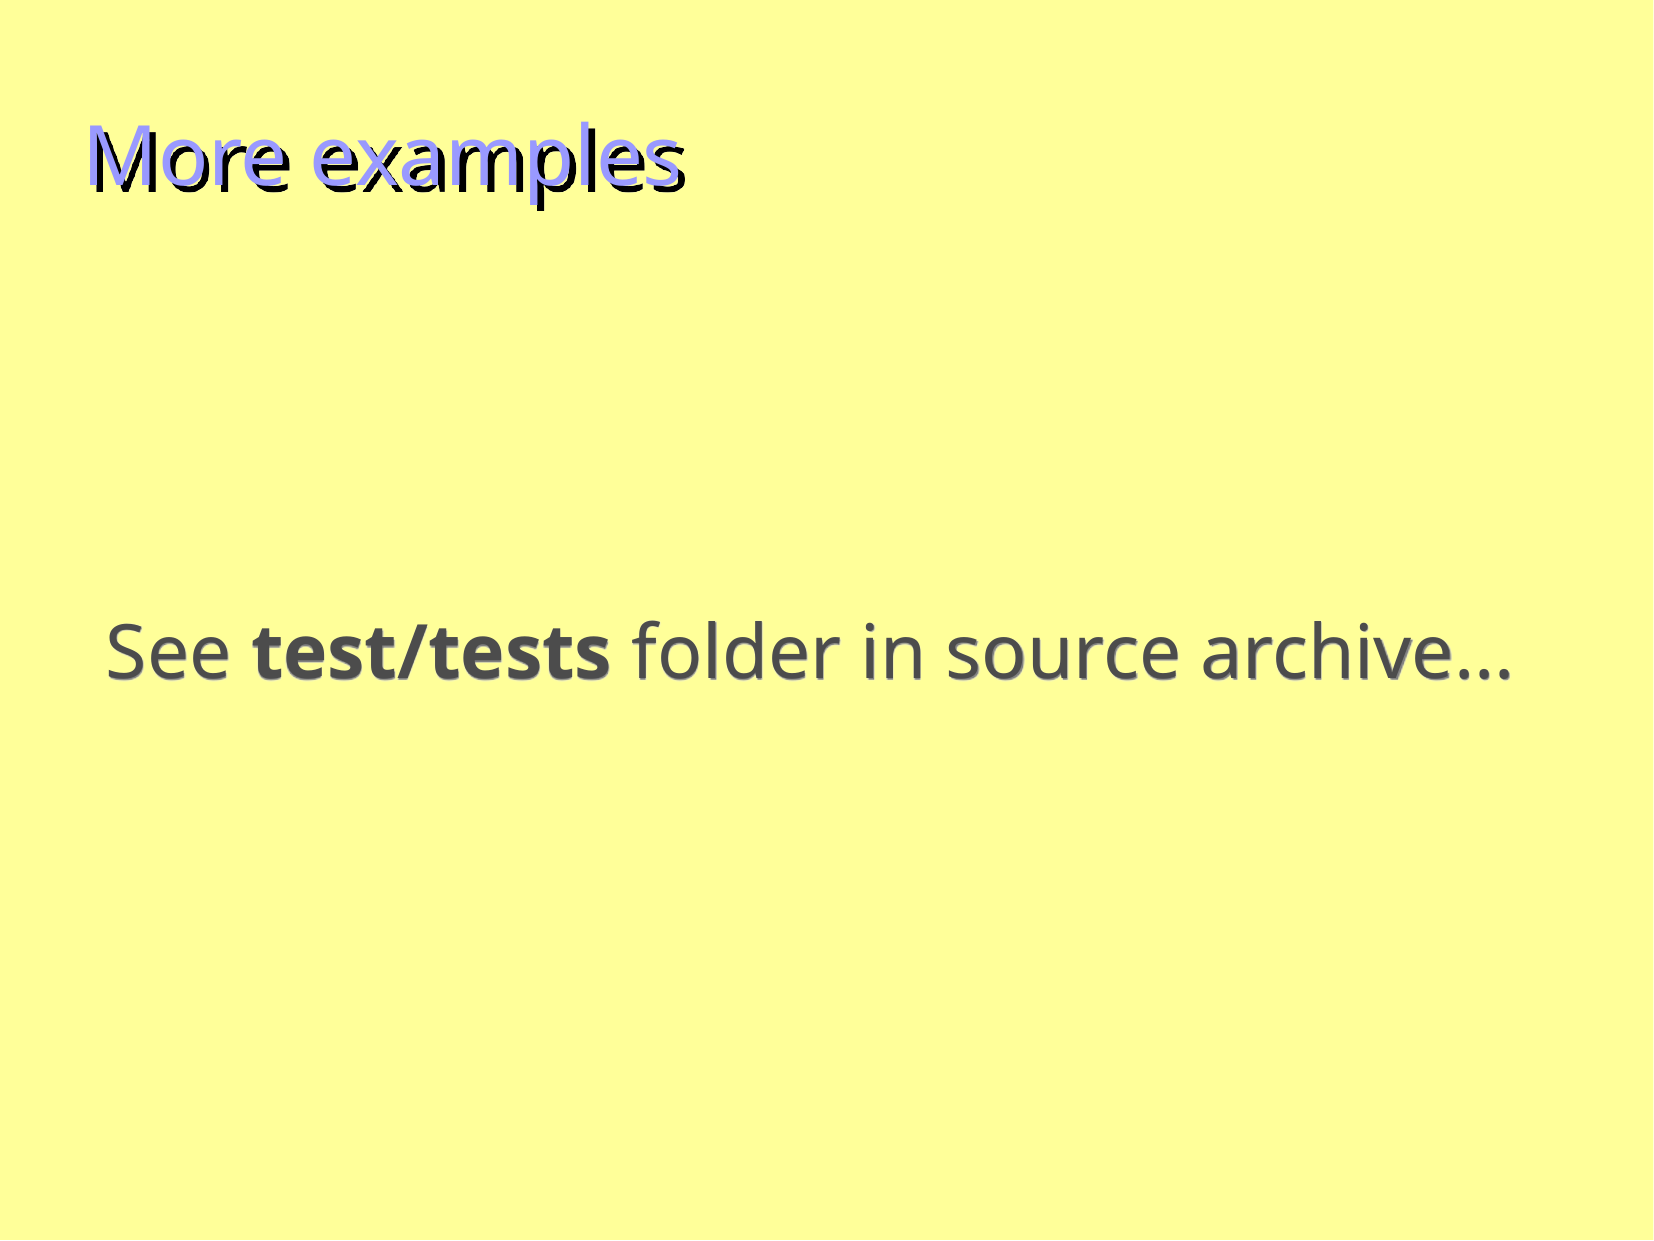

# More examples
See test/tests folder in source archive...